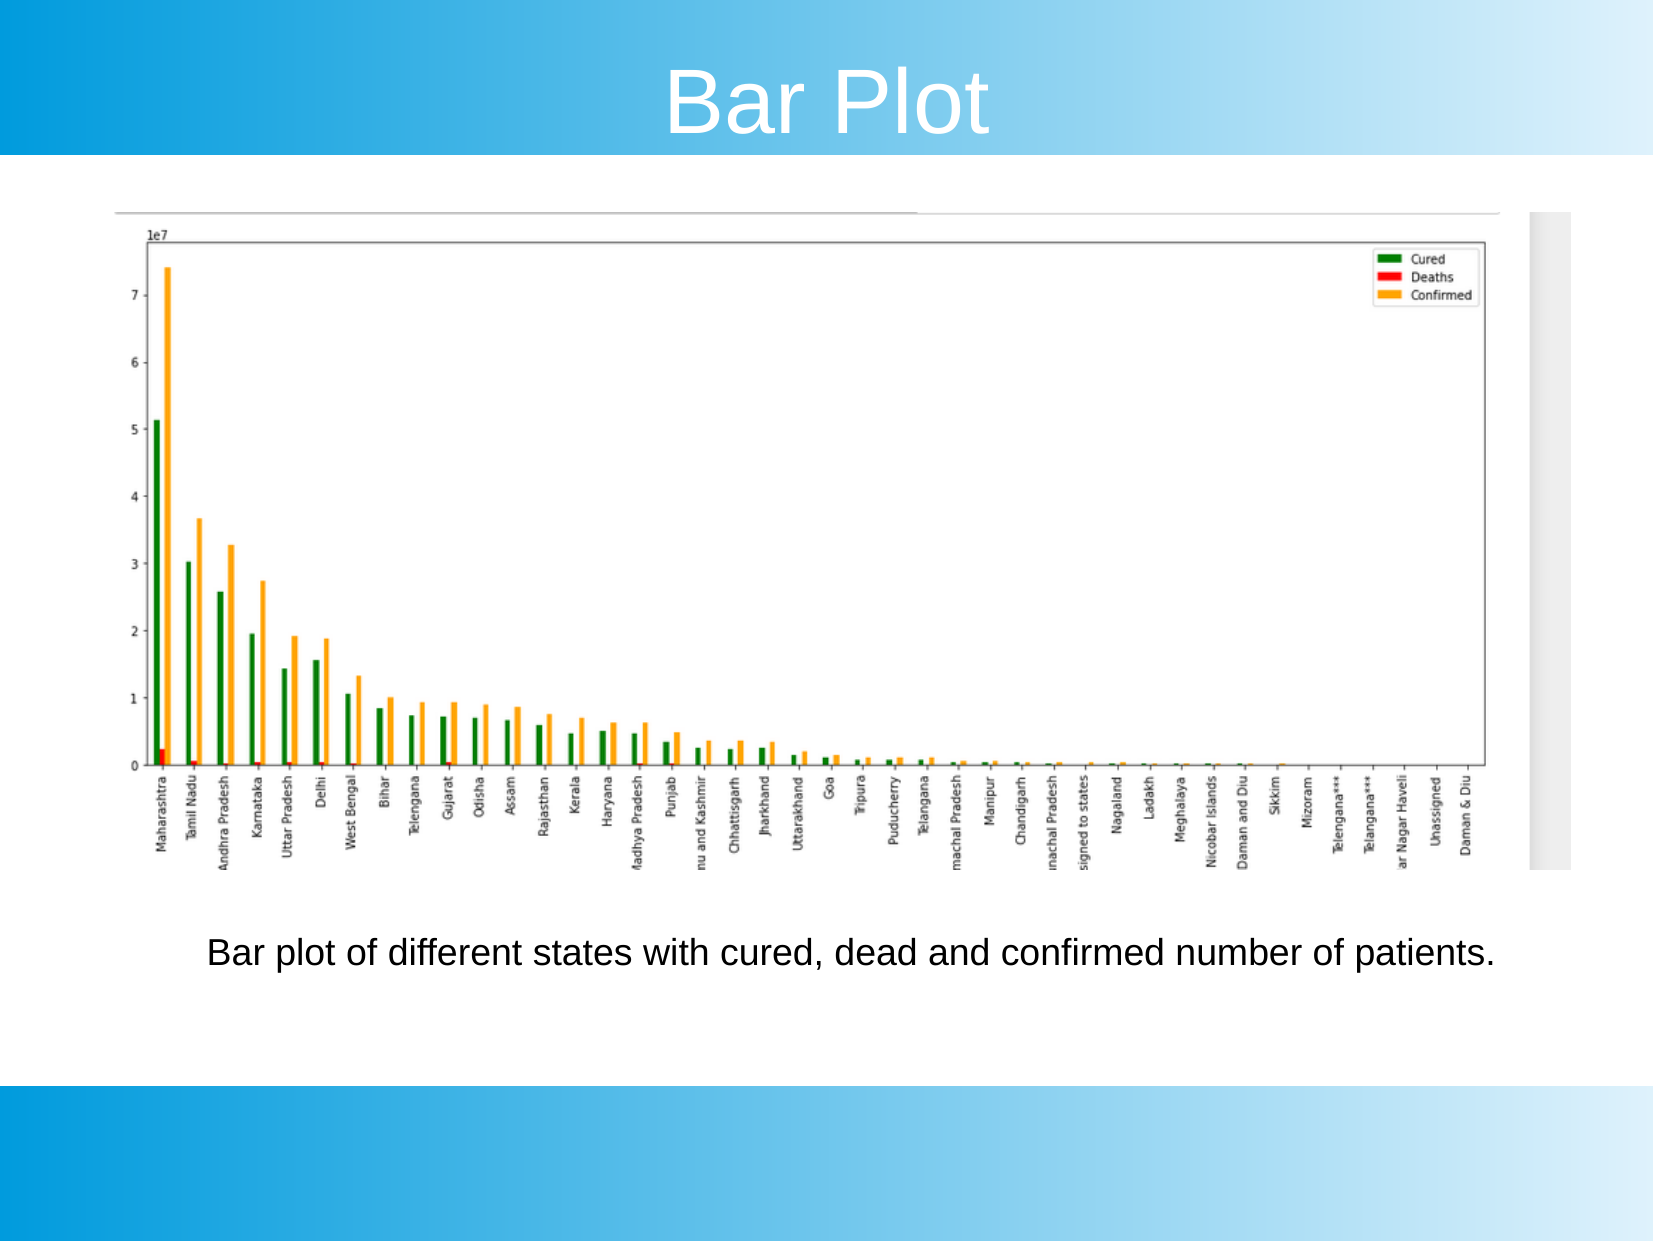

# Bar Plot
	Bar plot of different states with cured, dead and confirmed number of patients.